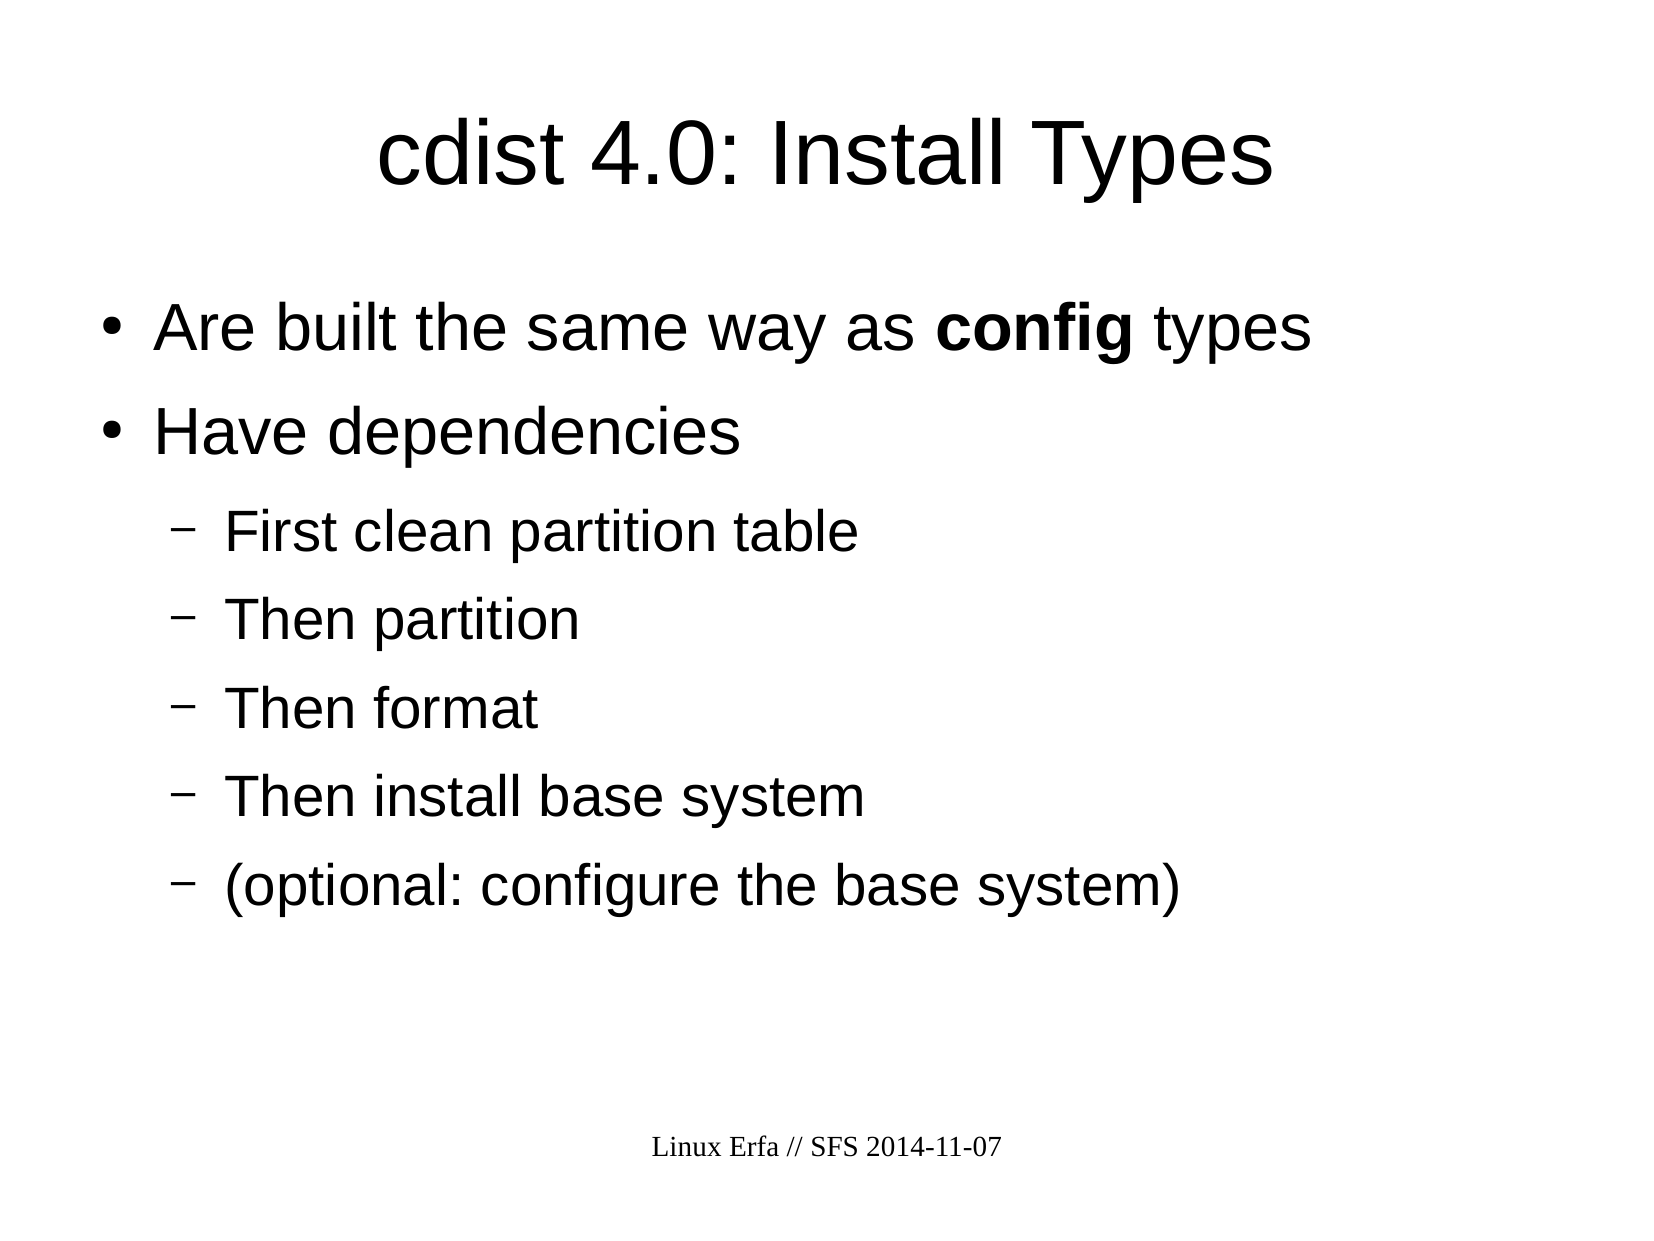

# cdist 4.0: Install Types
Are built the same way as config types
Have dependencies
First clean partition table
Then partition
Then format
Then install base system
(optional: configure the base system)
Linux Erfa // SFS 2014-11-07